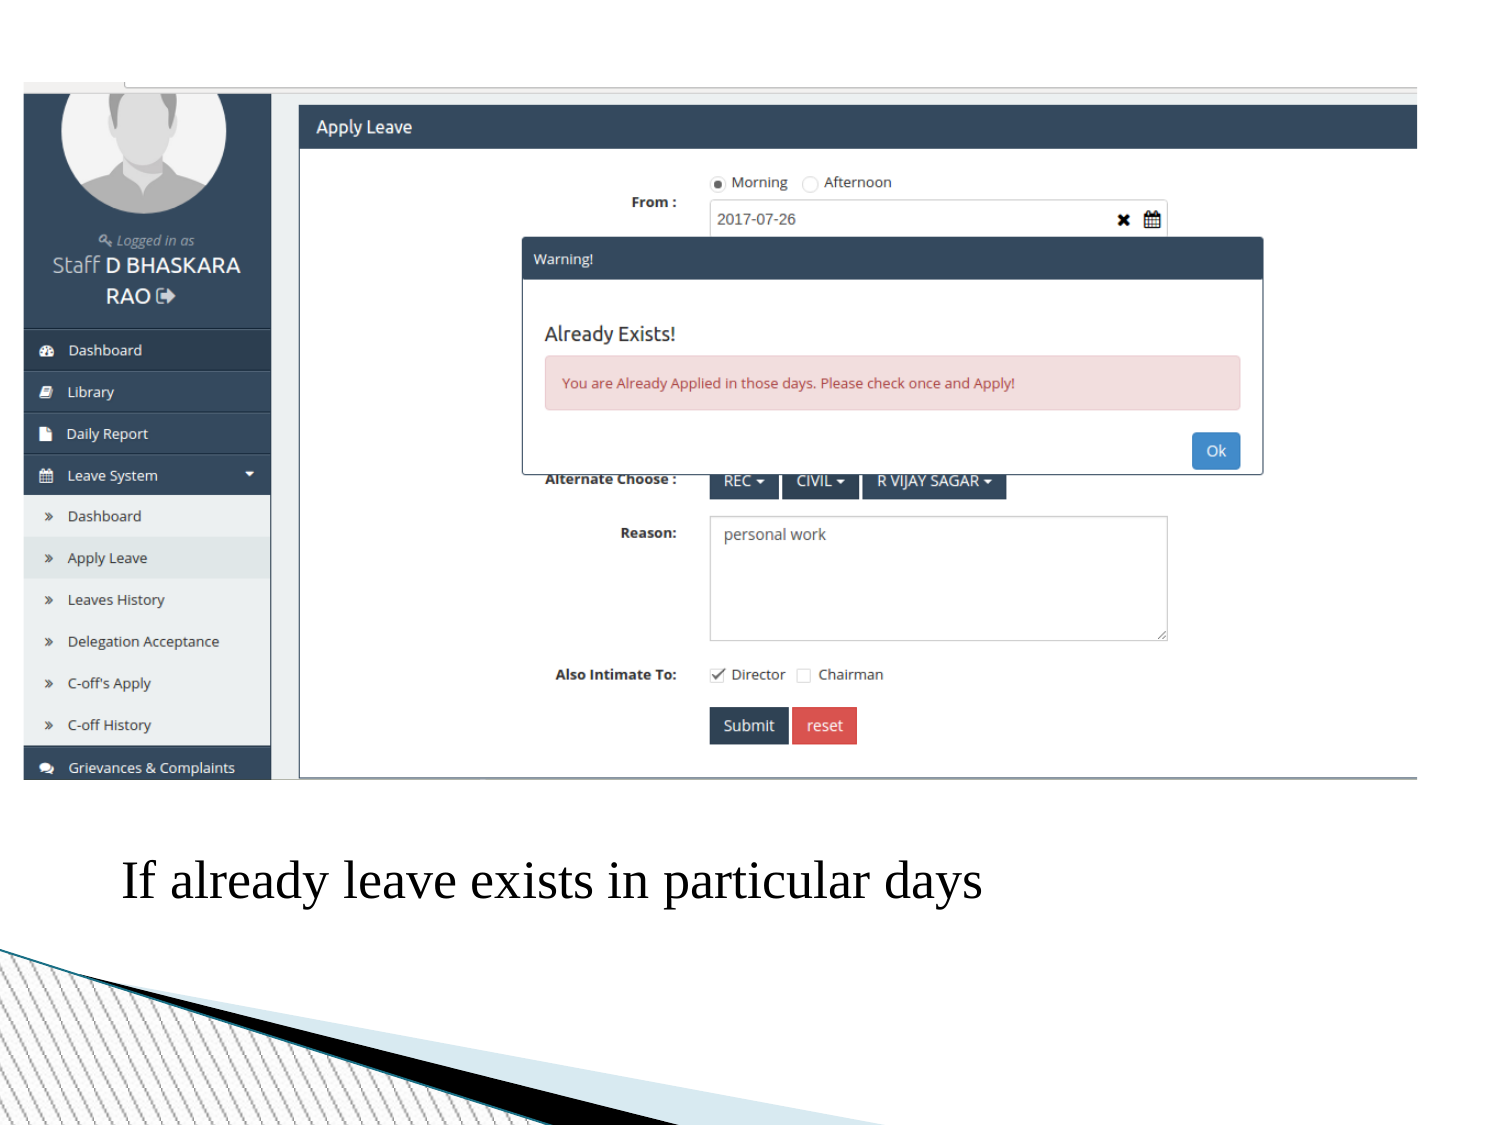

If already leave exists in particular days